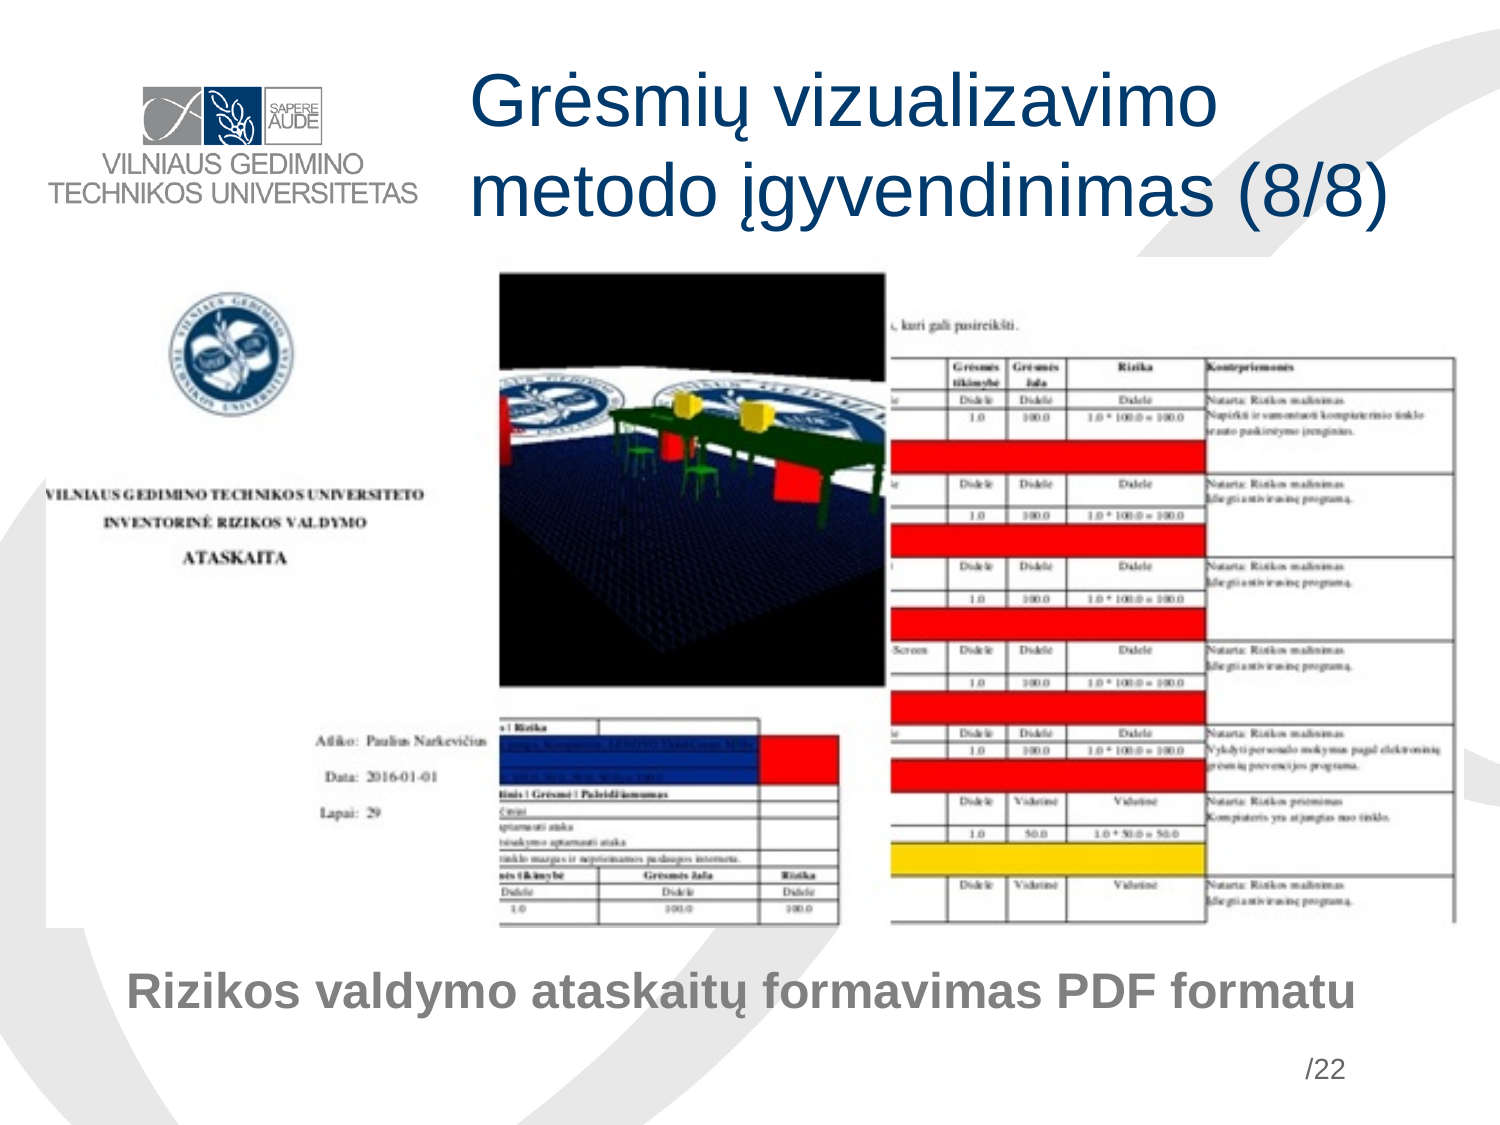

Grėsmių vizualizavimo metodo įgyvendinimas (8/8)
Rizikos valdymo ataskaitų formavimas PDF formatu
/22